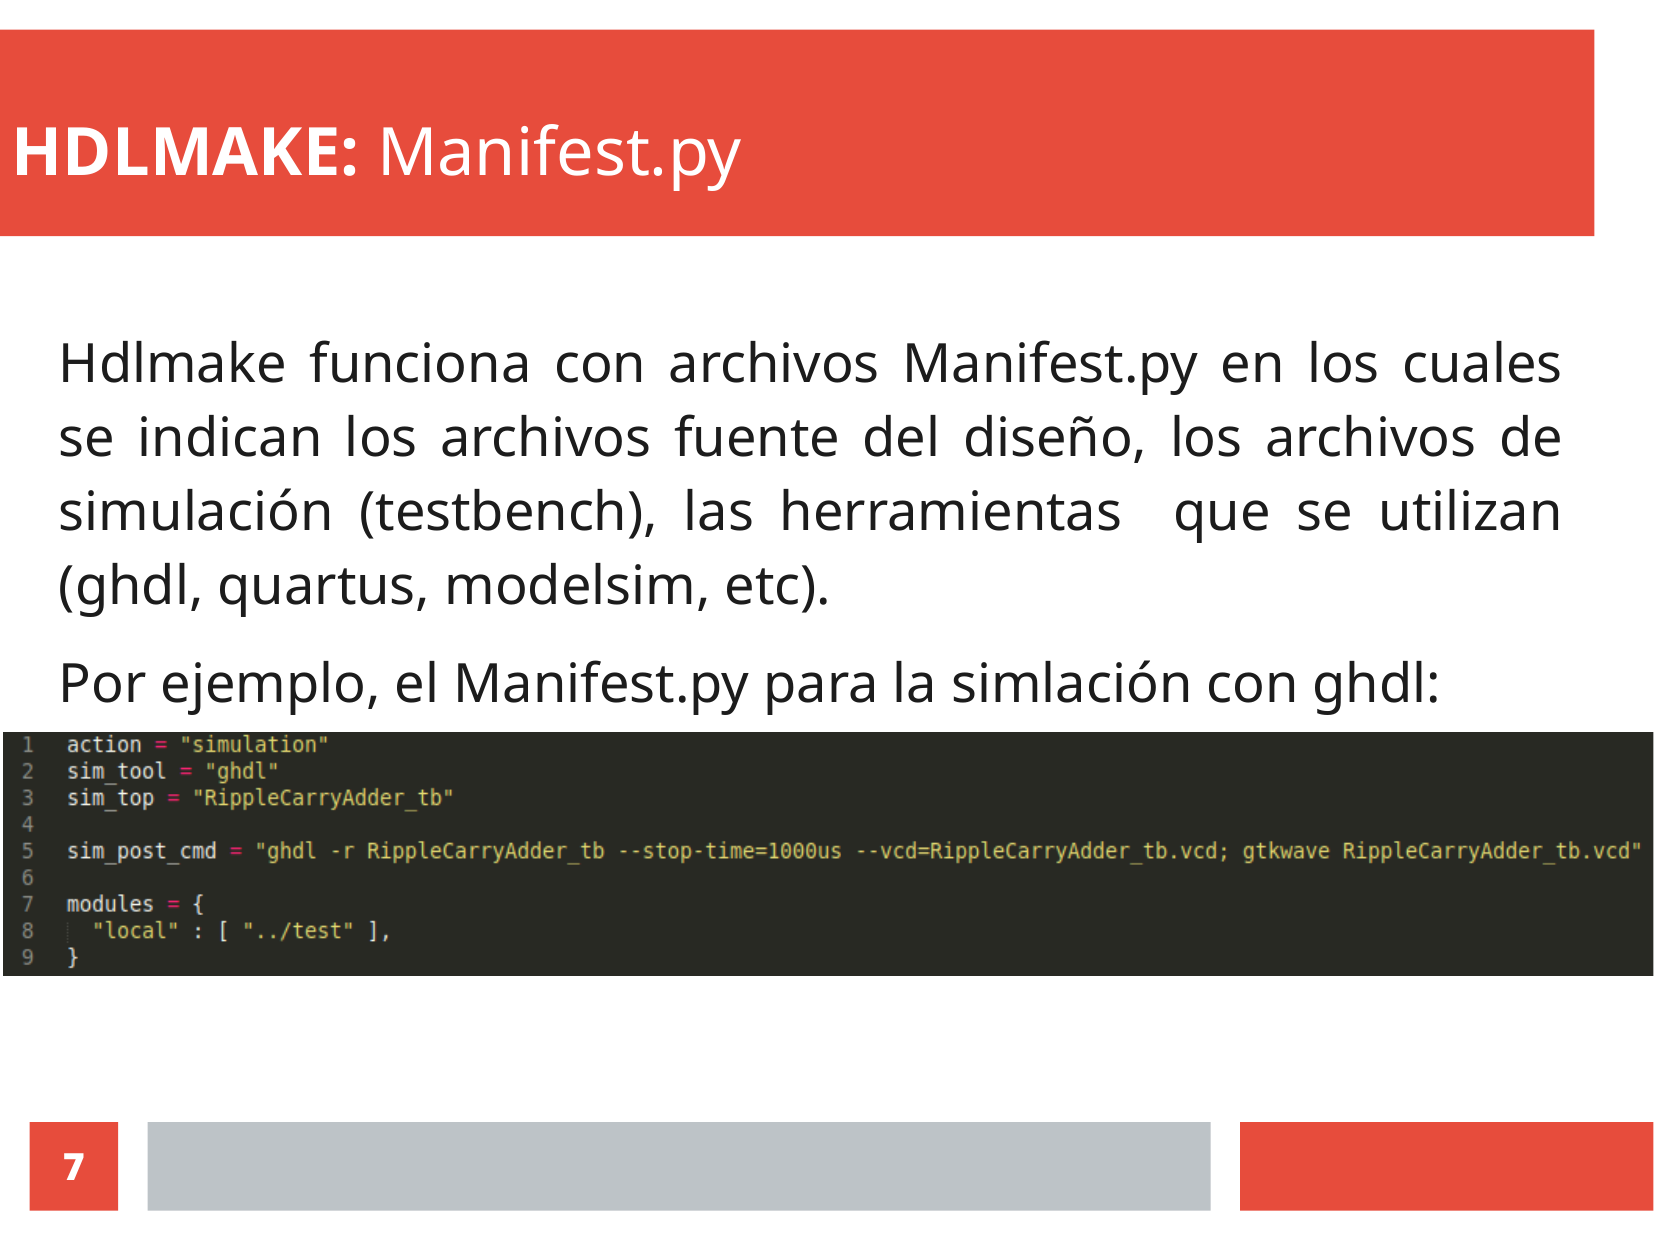

# HDLMAKE: Manifest.py
Hdlmake funciona con archivos Manifest.py en los cuales se indican los archivos fuente del diseño, los archivos de simulación (testbench), las herramientas que se utilizan (ghdl, quartus, modelsim, etc).
Por ejemplo, el Manifest.py para la simlación con ghdl:
7